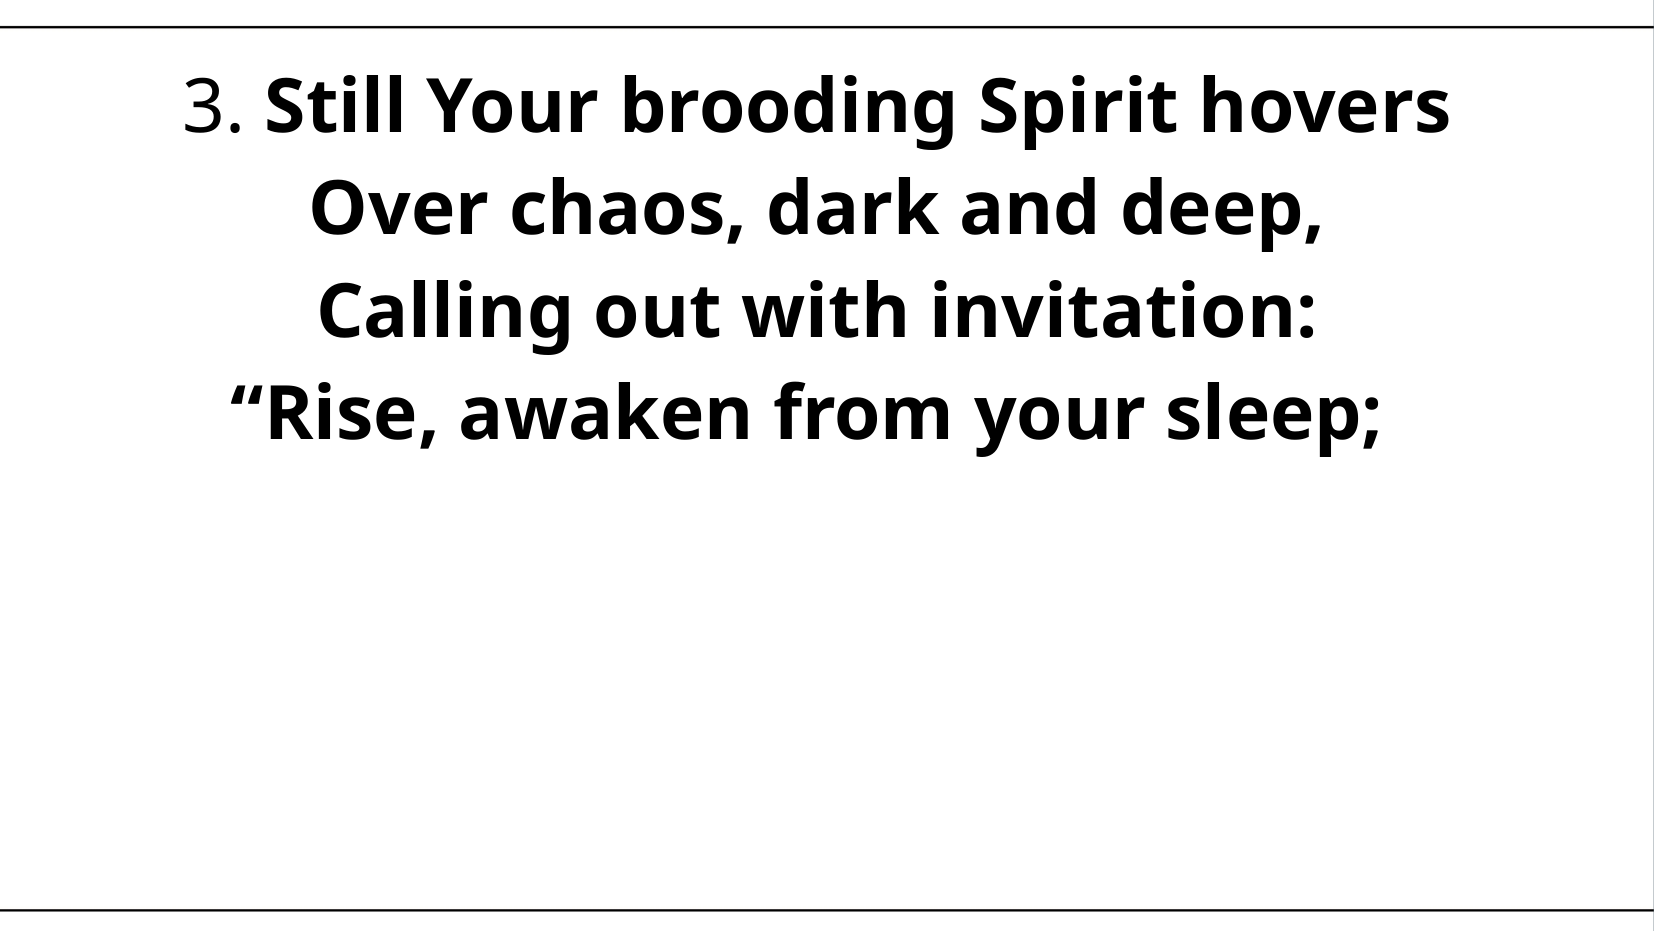

3. Still Your brooding Spirit hovers
Over chaos, dark and deep,
Calling out with invitation:
“Rise, awaken from your sleep;